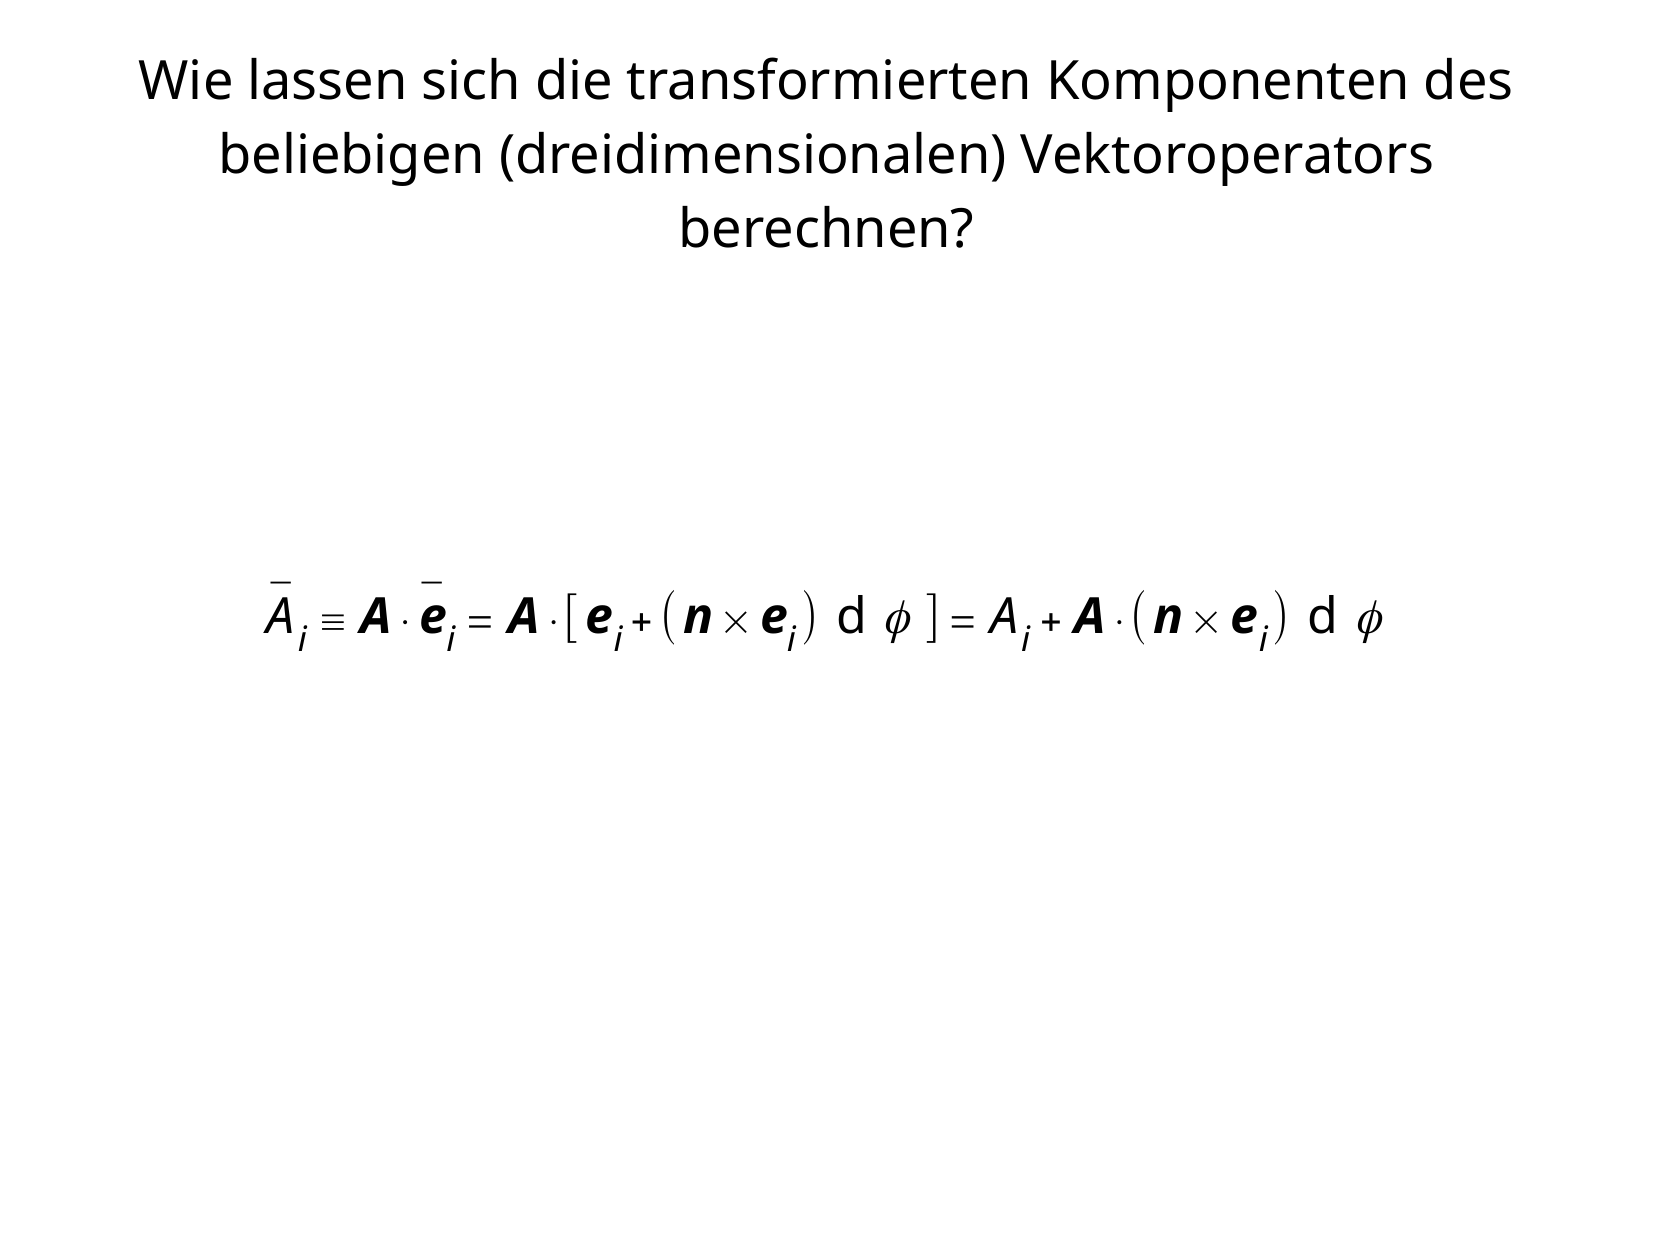

# Wie lassen sich die transformierten Komponenten des beliebigen (dreidimensionalen) Vektoroperators berechnen?